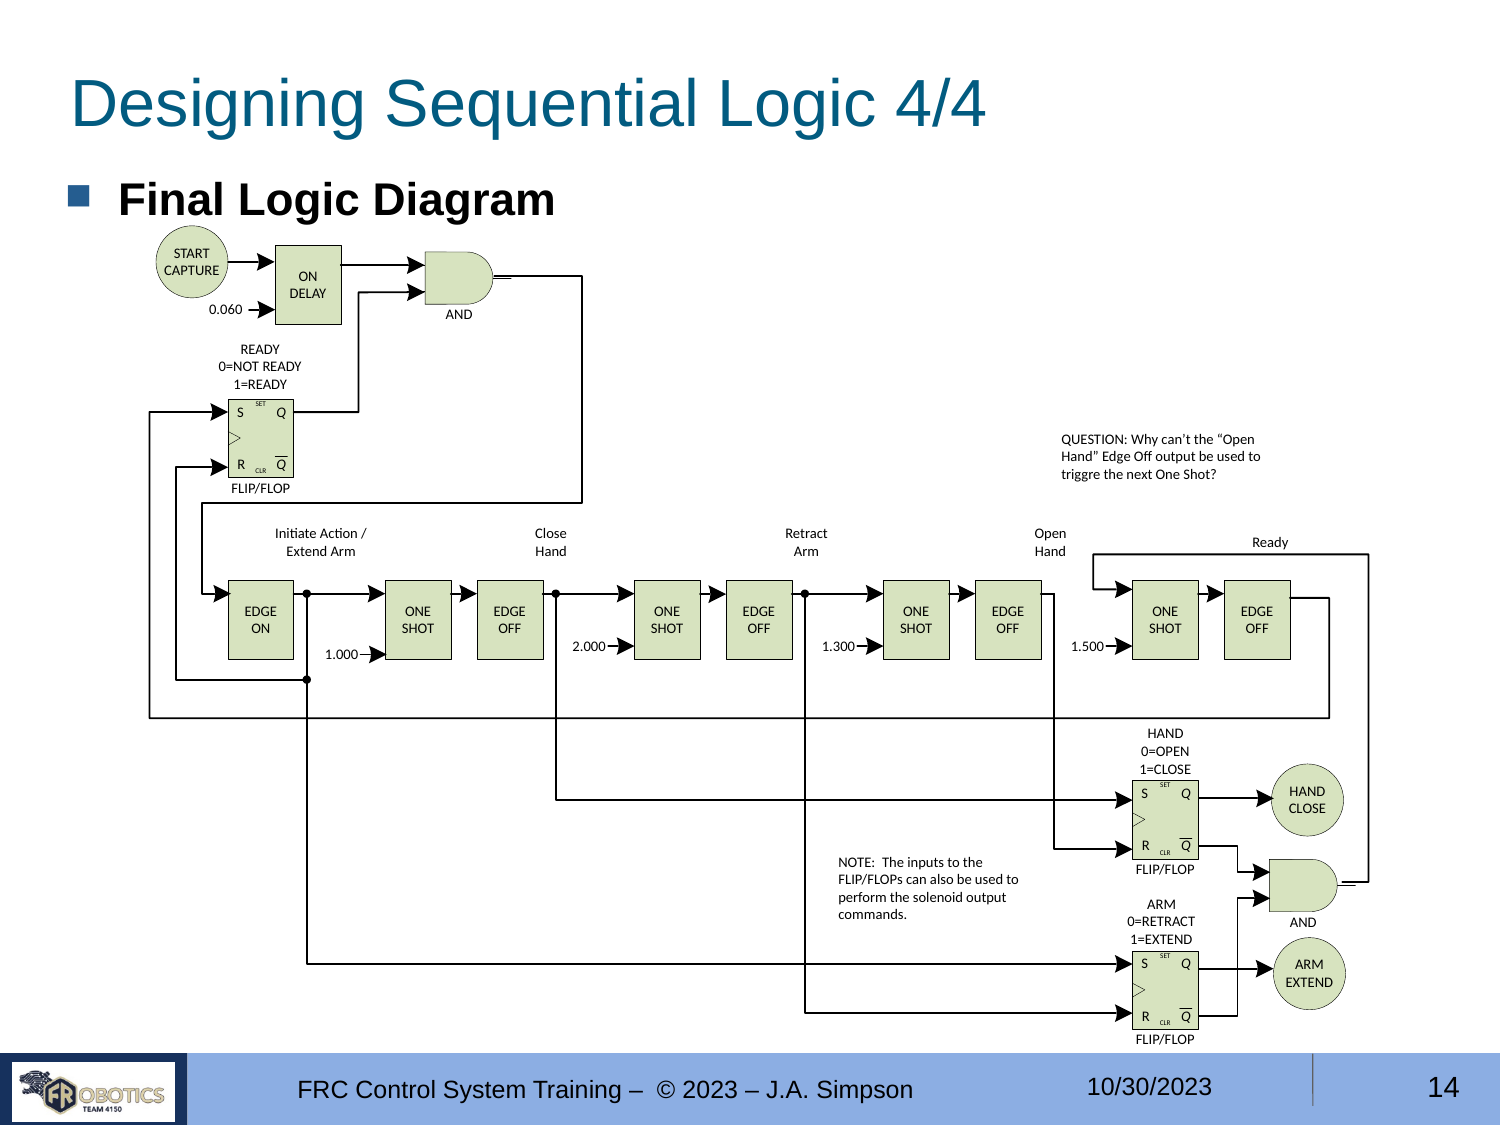

# Designing Sequential Logic 4/4
Final Logic Diagram
10/30/2023
FRC Control System Training – © 2023 – J.A. Simpson